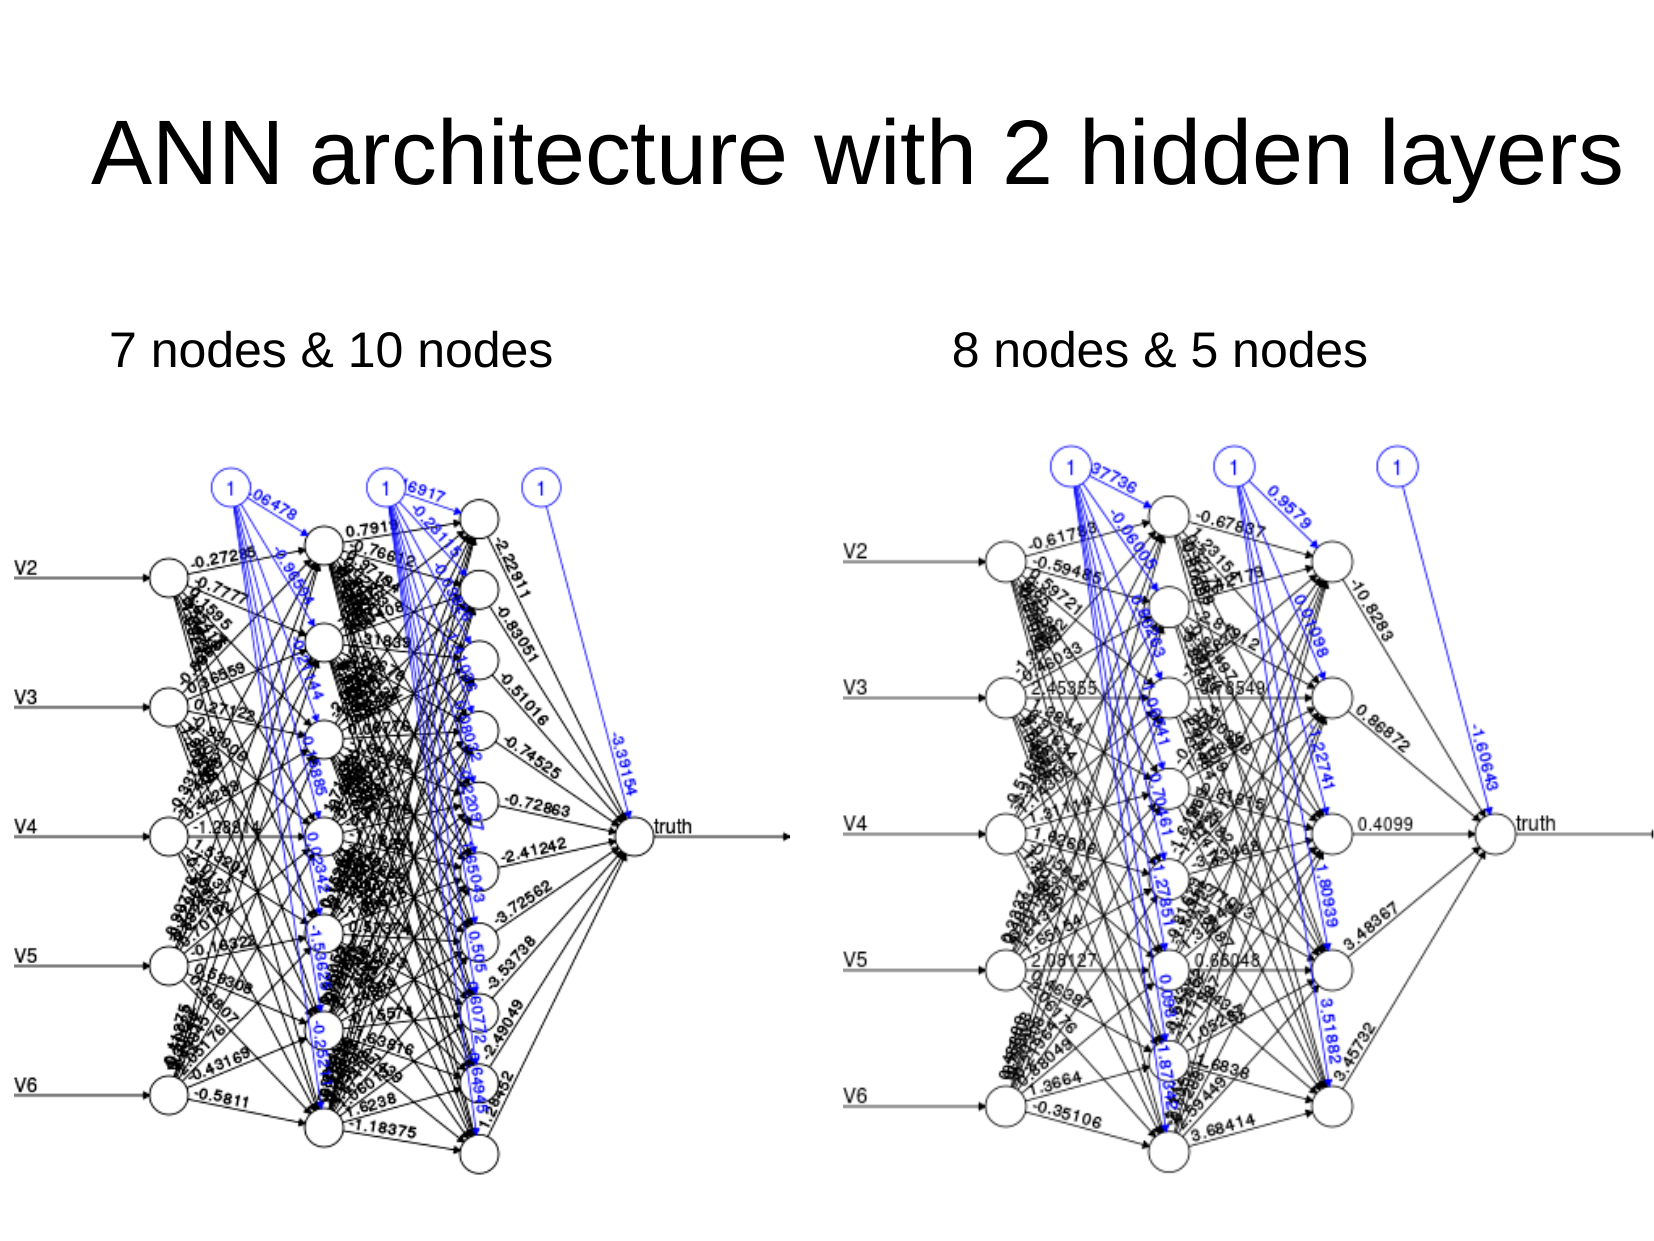

# ANN architecture with 2 hidden layers
7 nodes & 10 nodes
8 nodes & 5 nodes